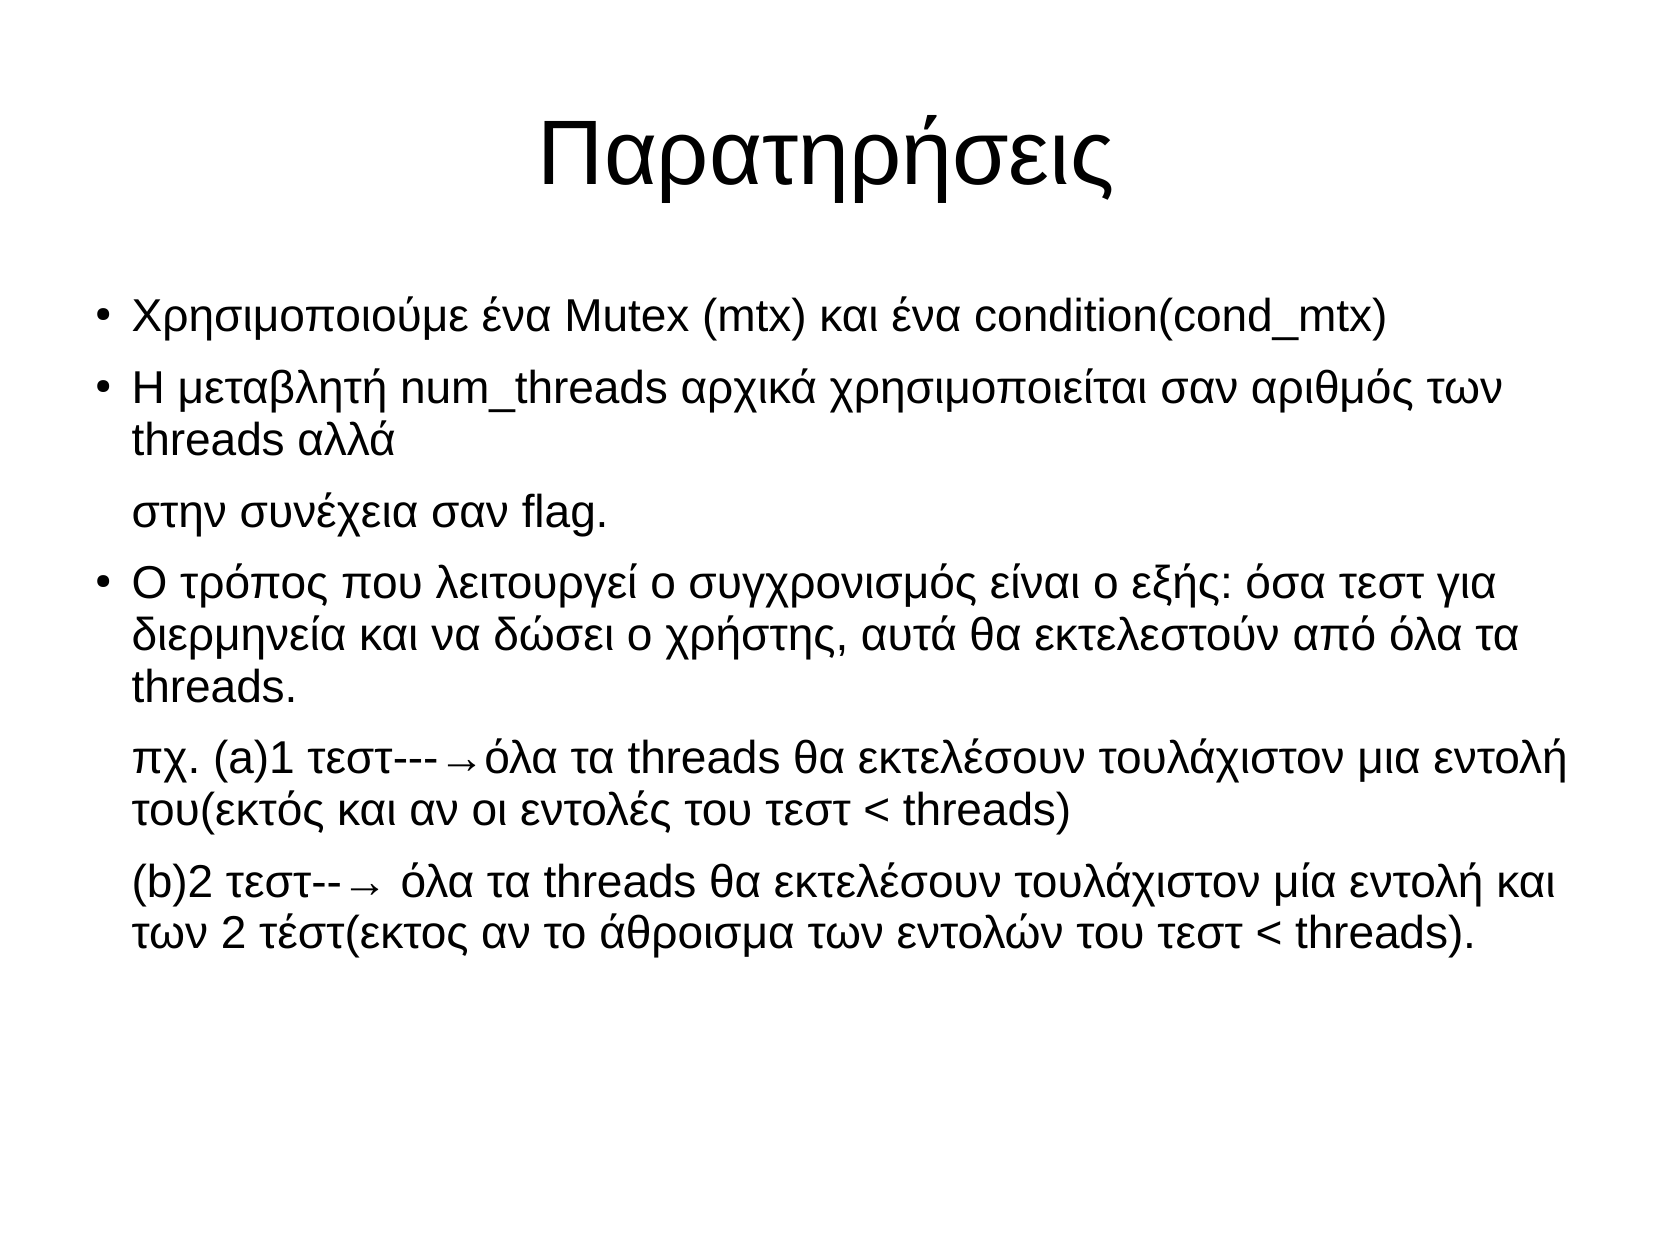

# Παρατηρήσεις
Χρησιμοποιούμε ένα Mutex (mtx) και ένα condition(cond_mtx)
H μεταβλητή num_threads αρχικά χρησιμοποιείται σαν αριθμός των threads αλλά
στην συνέχεια σαν flag.
Ο τρόπος που λειτουργεί ο συγχρονισμός είναι ο εξής: όσα τεστ για διερμηνεία και να δώσει ο χρήστης, αυτά θα εκτελεστούν από όλα τα threads.
πχ. (a)1 τεστ---→όλα τα threads θα εκτελέσουν τουλάχιστον μια εντολή του(εκτός και αν οι εντολές του τεστ < threads)
(b)2 τεστ--→ όλα τα threads θα εκτελέσουν τουλάχιστον μία εντολή και των 2 τέστ(εκτος αν το άθροισμα των εντολών του τεστ < threads).